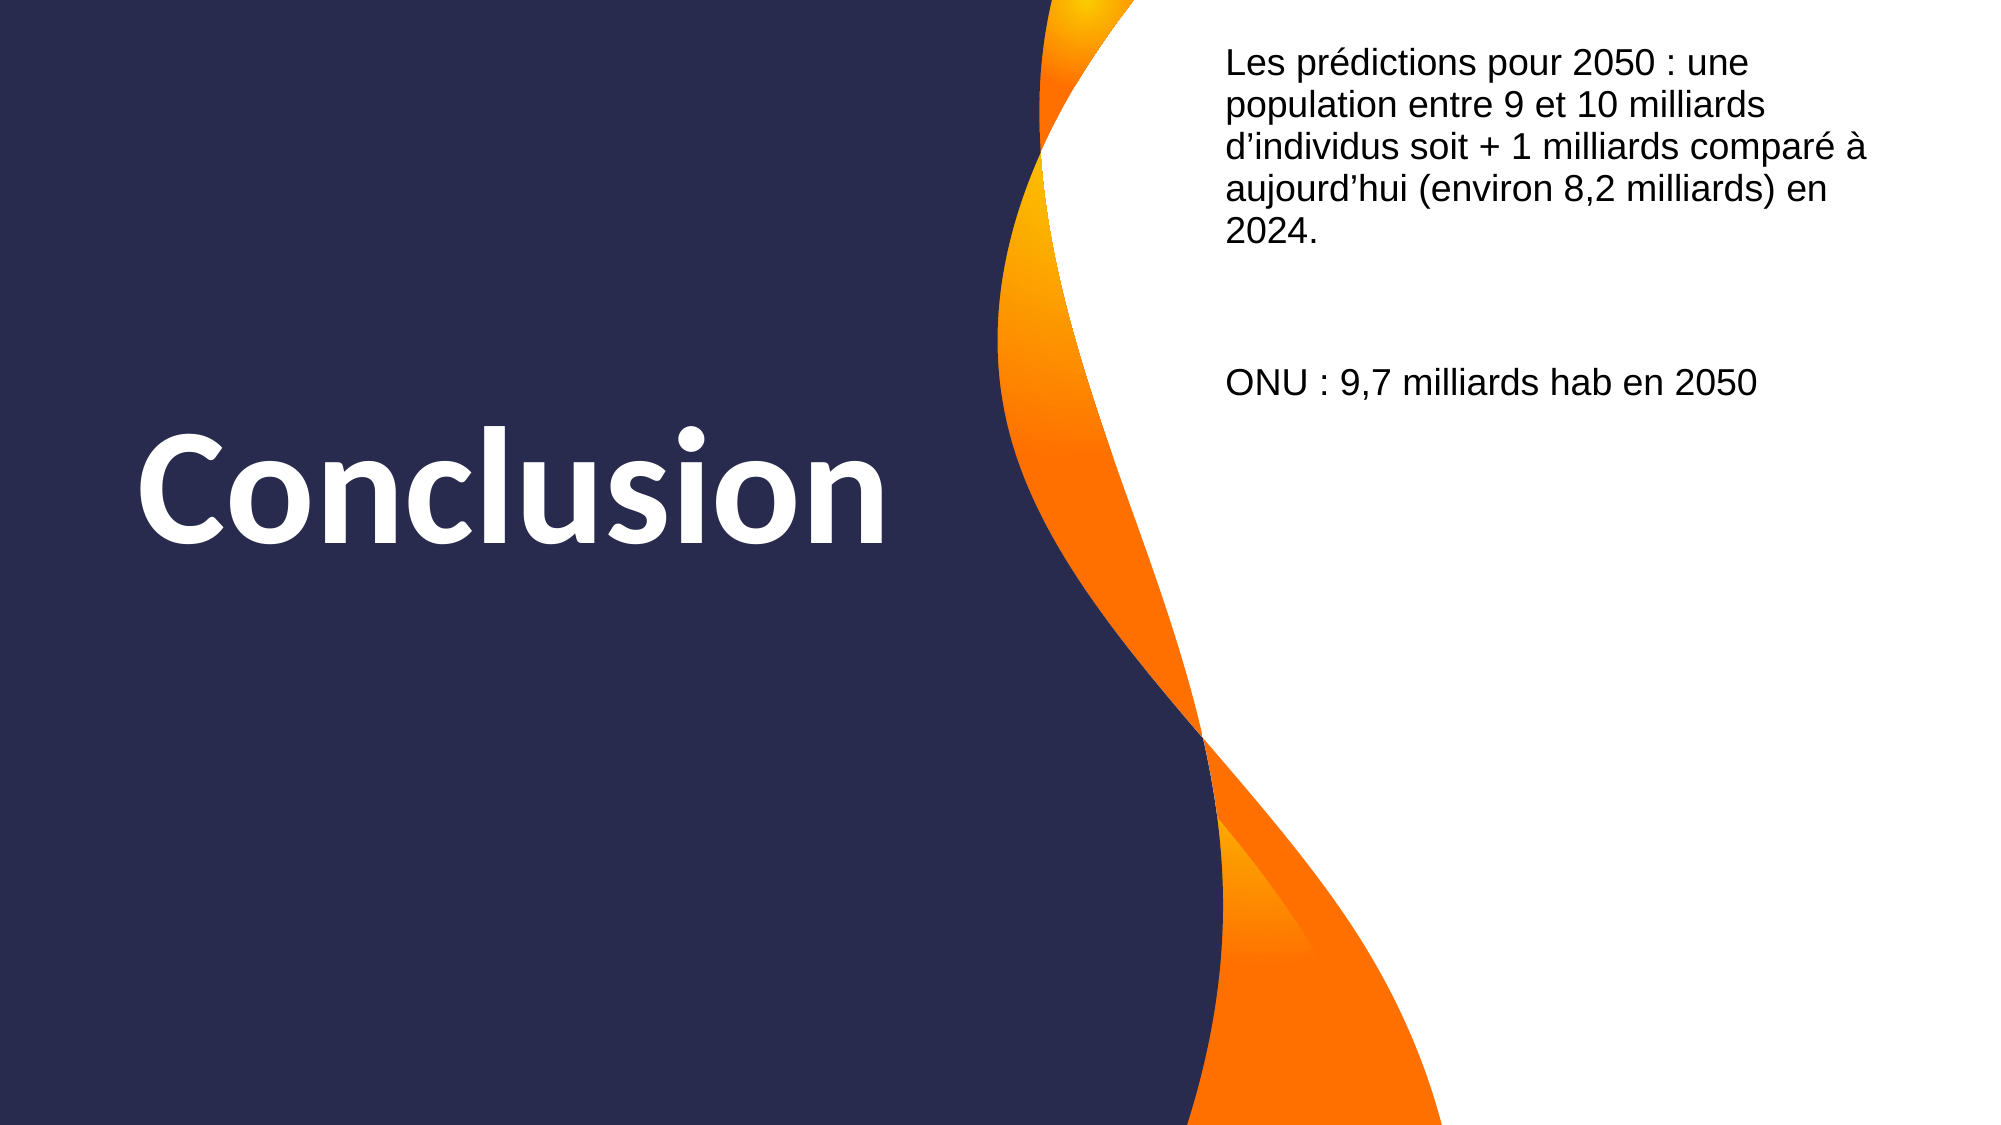

Les prédictions pour 2050 : une population entre 9 et 10 milliards d’individus soit + 1 milliards comparé à aujourd’hui (environ 8,2 milliards) en 2024.
# Conclusion
ONU : 9,7 milliards hab en 2050